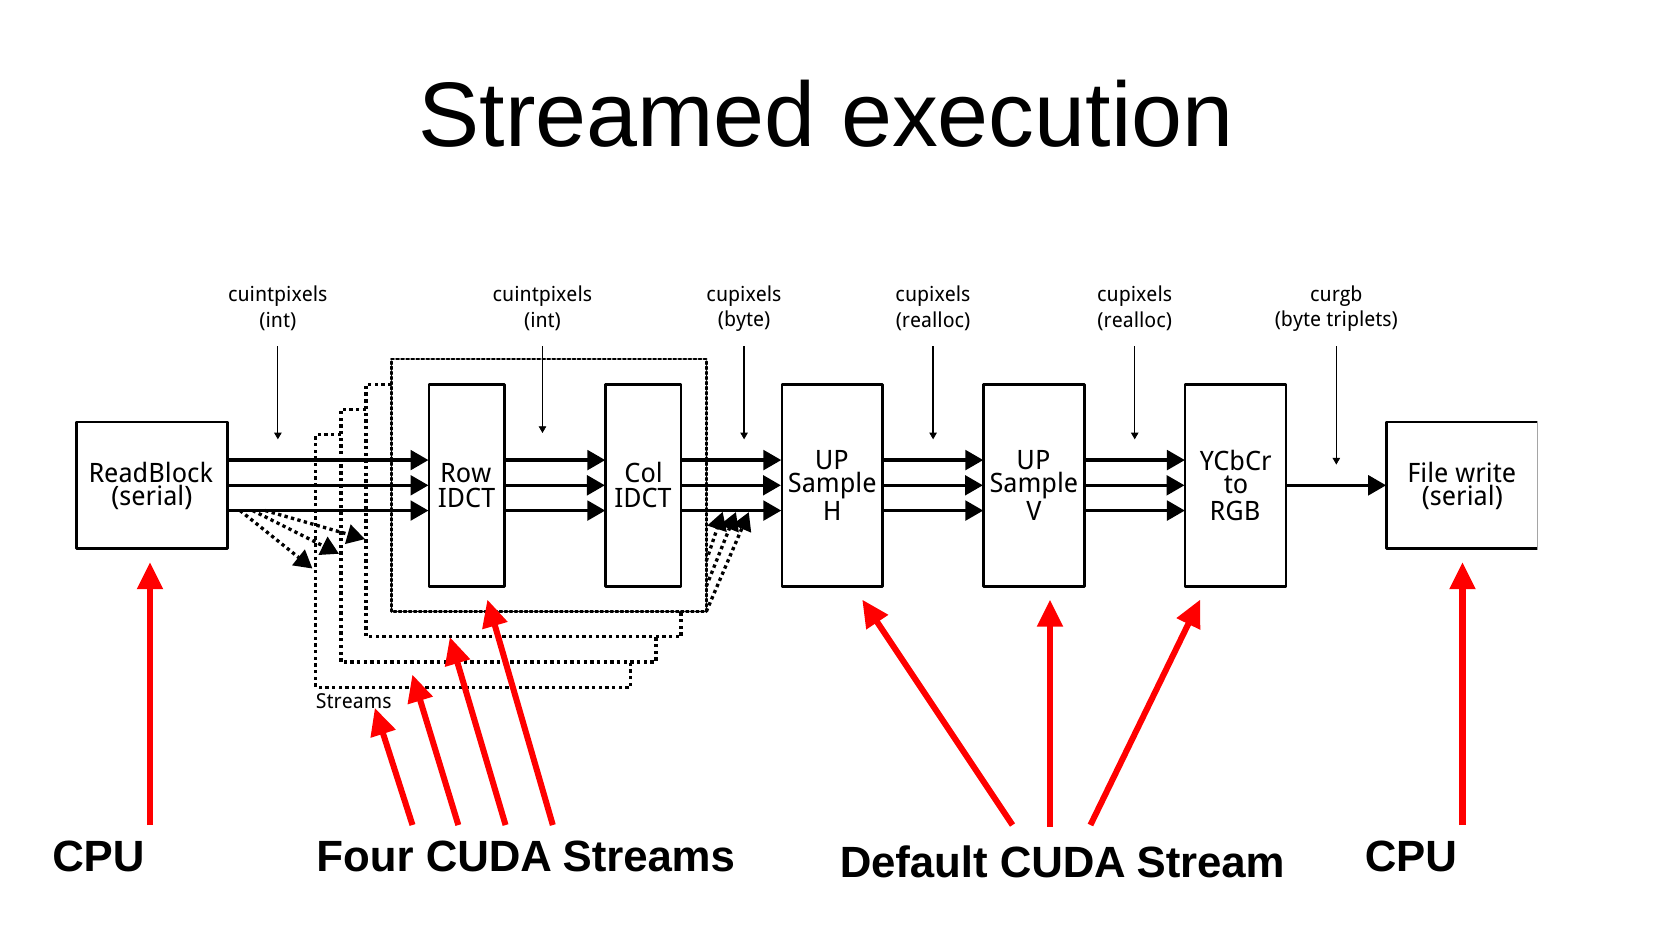

# Streamed execution
CPU
Four CUDA Streams
Default CUDA Stream
CPU